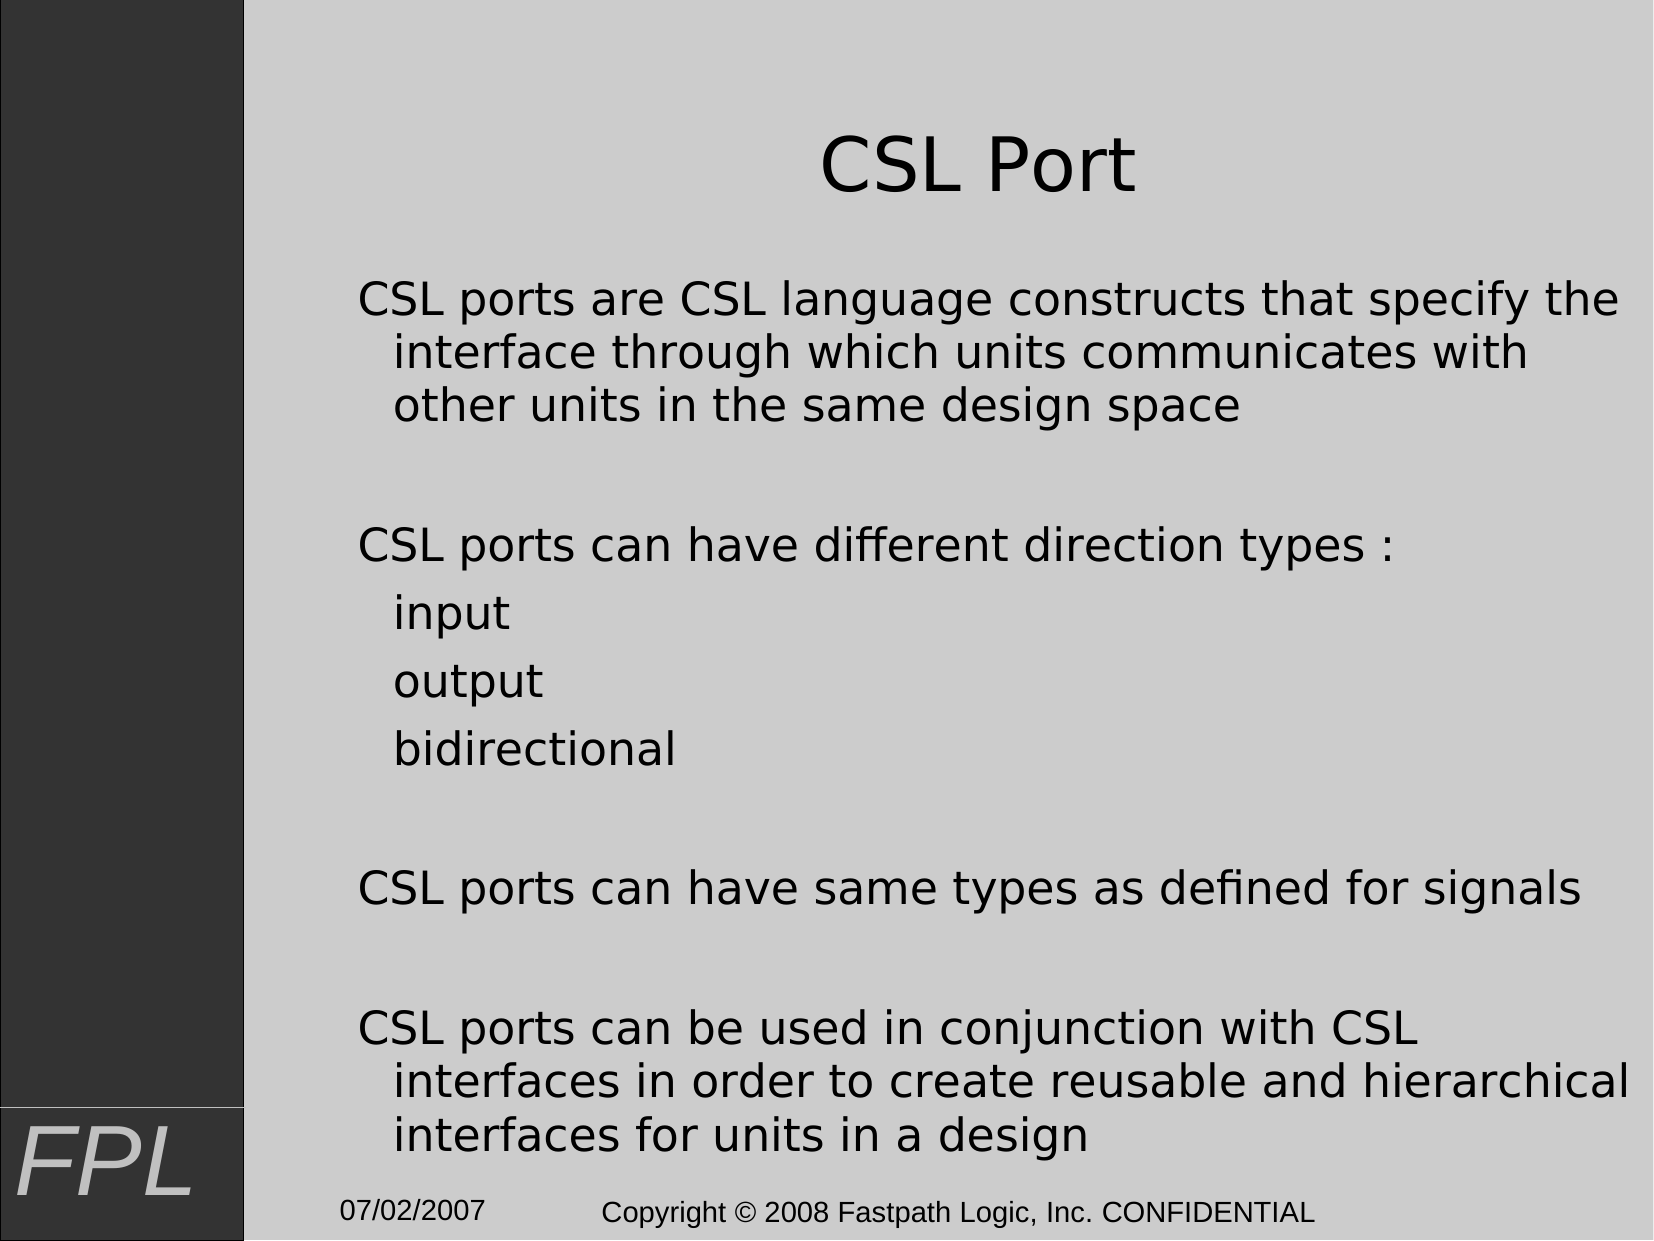

# CSL Port
CSL ports are CSL language constructs that specify the interface through which units communicates with other units in the same design space
CSL ports can have different direction types :
input
output
bidirectional
CSL ports can have same types as defined for signals
CSL ports can be used in conjunction with CSL interfaces in order to create reusable and hierarchical interfaces for units in a design
07/02/2007
© 2007 FASTPATH LOGIC INC.